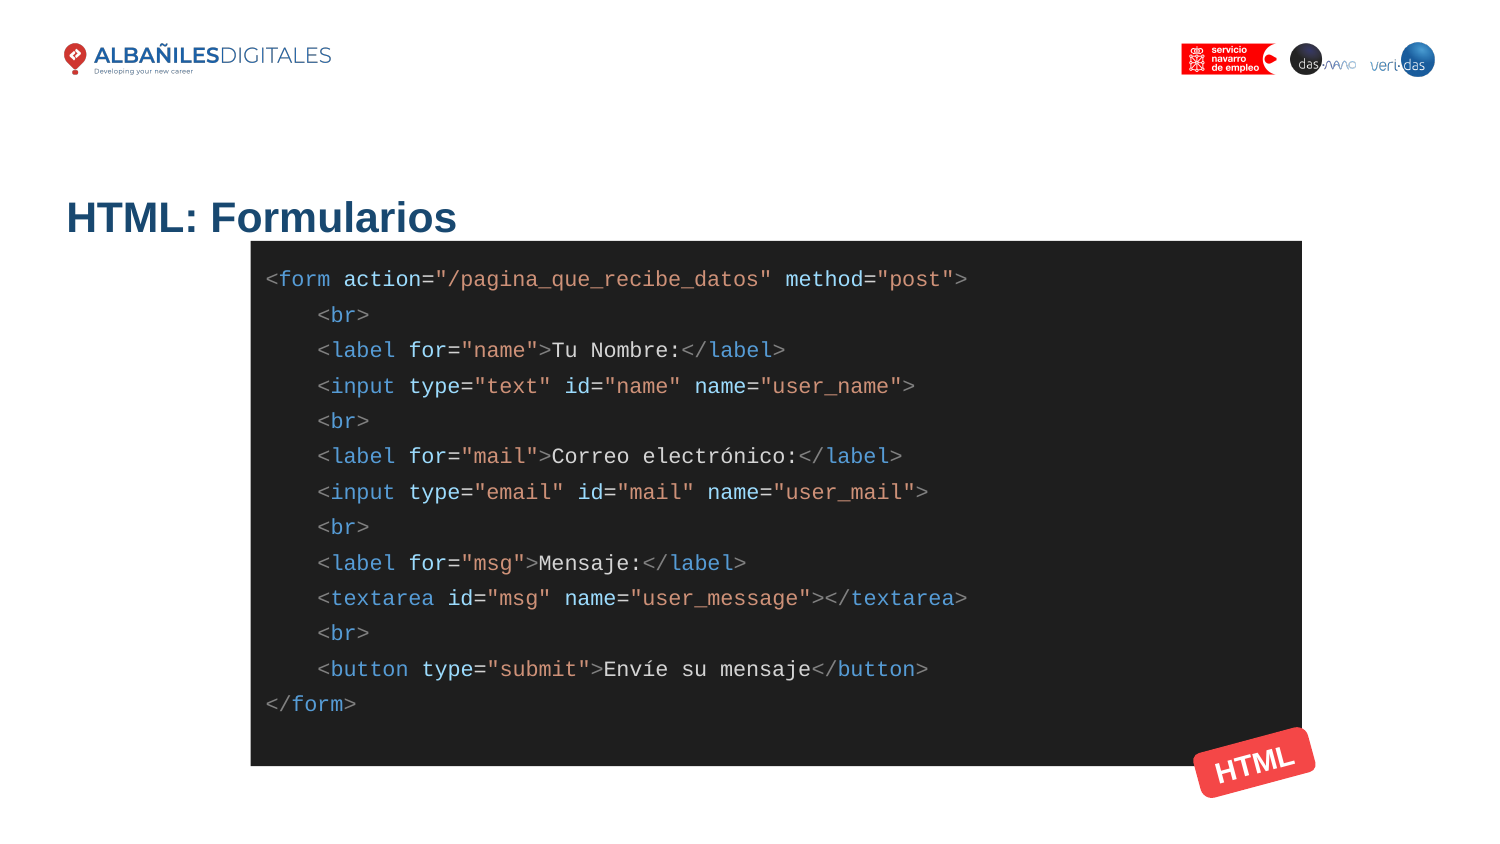

HTML: Formularios
<form action="/pagina_que_recibe_datos" method="post">
 <br>
 <label for="name">Tu Nombre:</label>
 <input type="text" id="name" name="user_name">
 <br>
 <label for="mail">Correo electrónico:</label>
 <input type="email" id="mail" name="user_mail">
 <br>
 <label for="msg">Mensaje:</label>
 <textarea id="msg" name="user_message"></textarea>
 <br>
 <button type="submit">Envíe su mensaje</button>
</form>
HTML